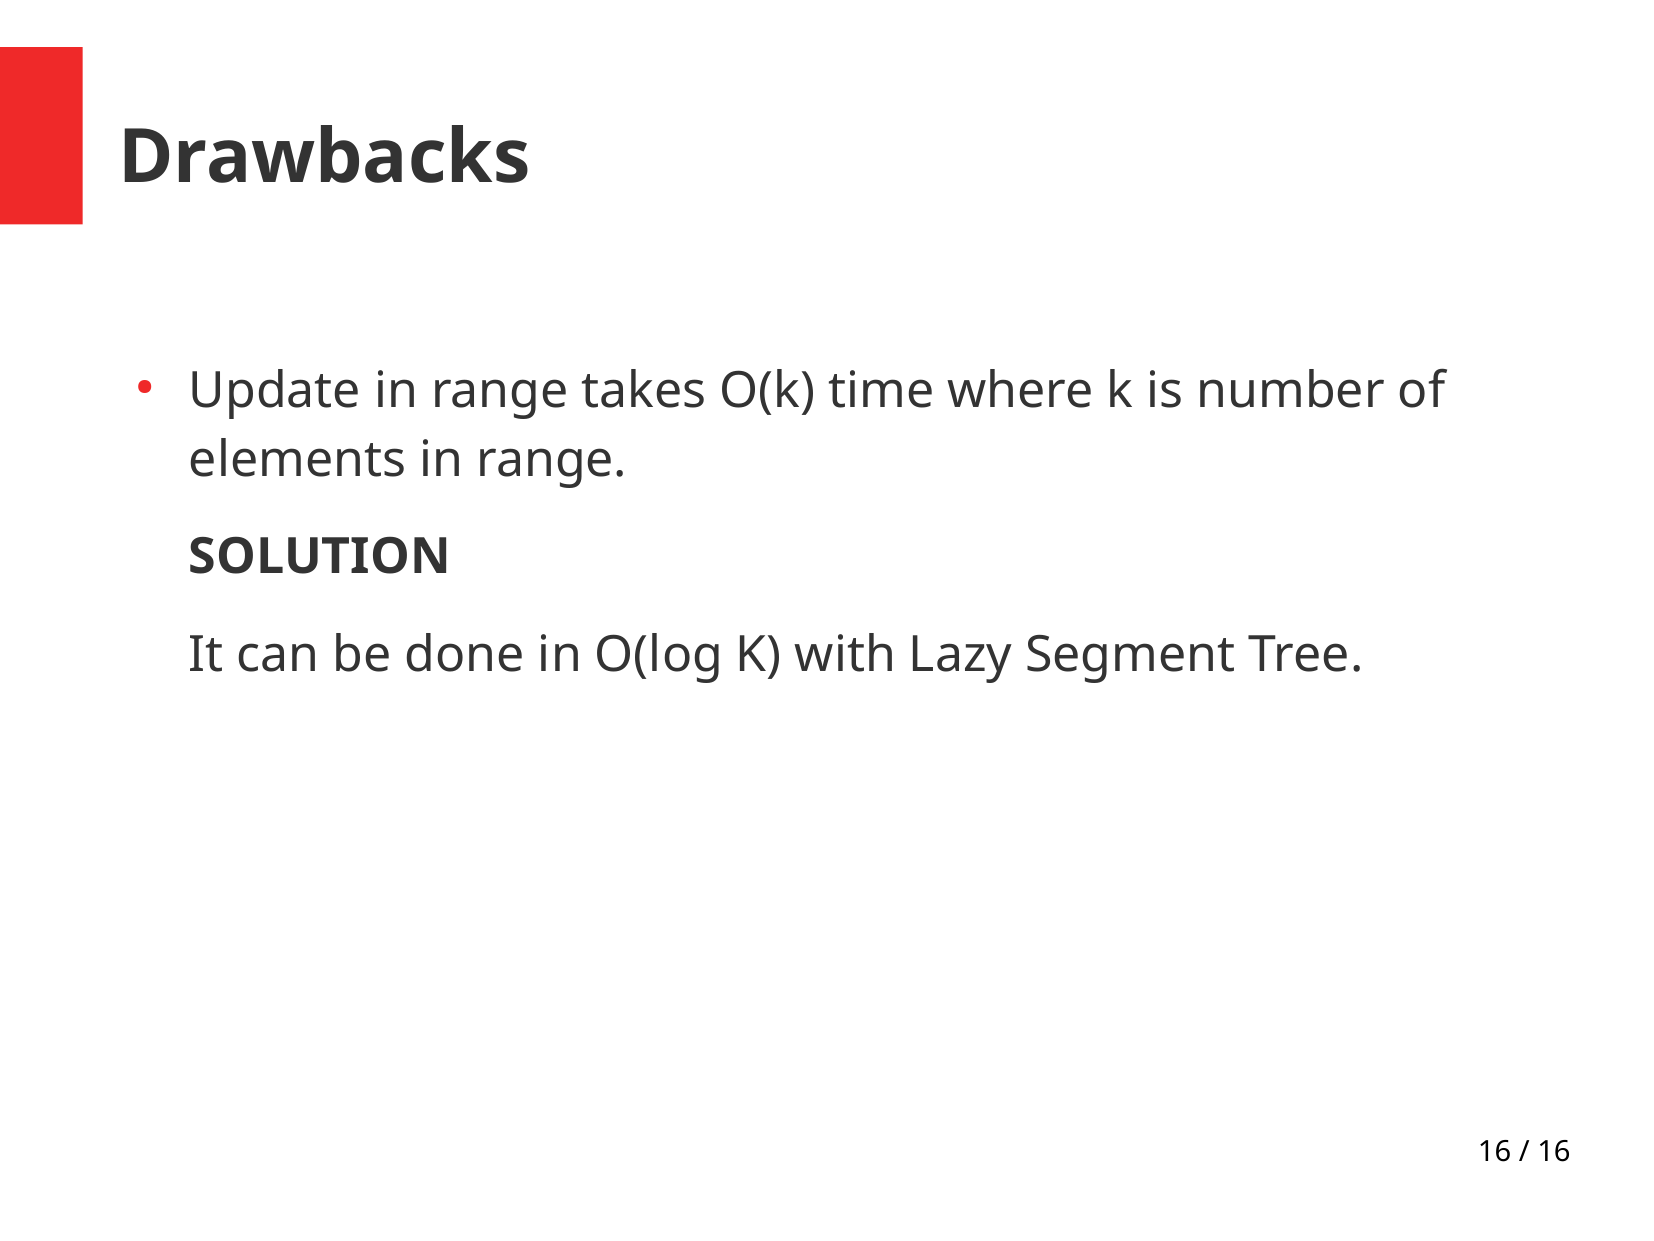

# Drawbacks
Update in range takes O(k) time where k is number of elements in range.
SOLUTION
It can be done in O(log K) with Lazy Segment Tree.
16